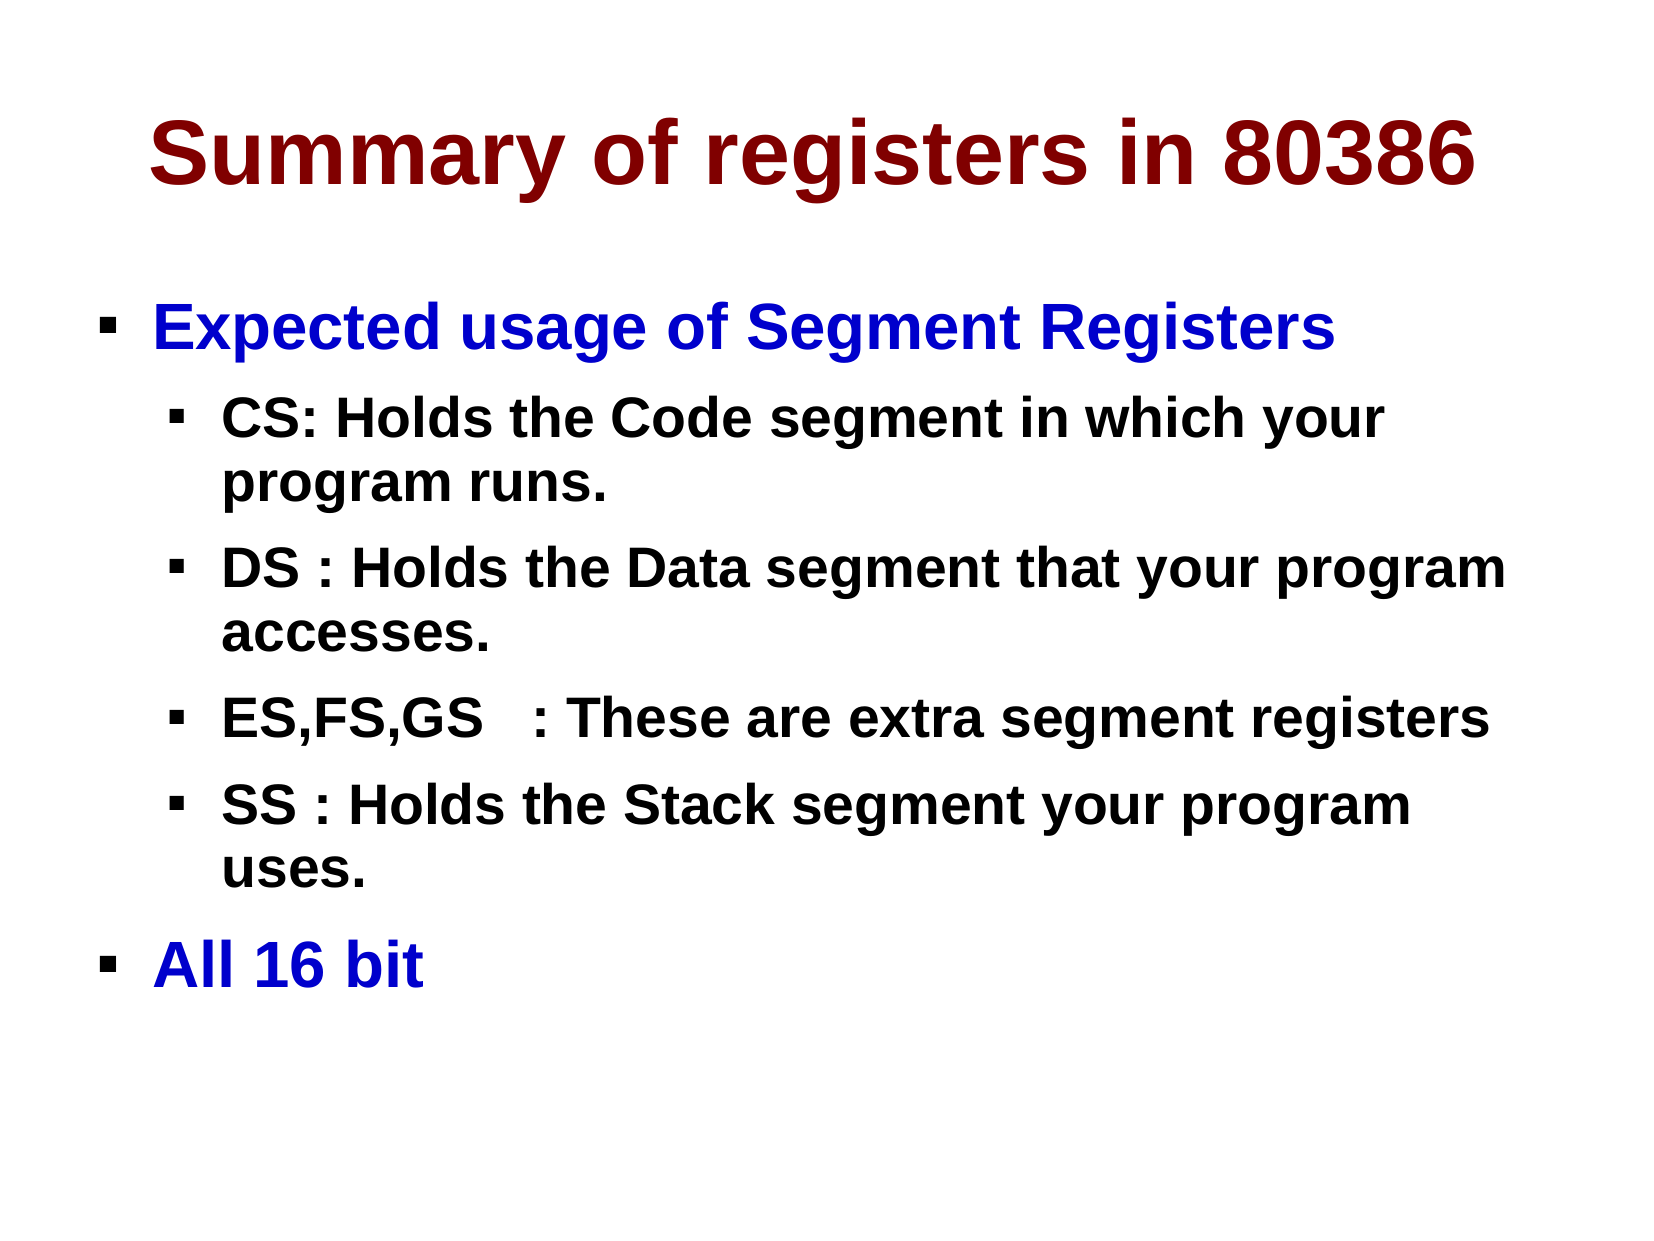

# Summary of registers in 80386
Expected usage of Segment Registers
CS: Holds the Code segment in which your program runs.
DS : Holds the Data segment that your program accesses.
ES,FS,GS : These are extra segment registers
SS : Holds the Stack segment your program uses.
All 16 bit